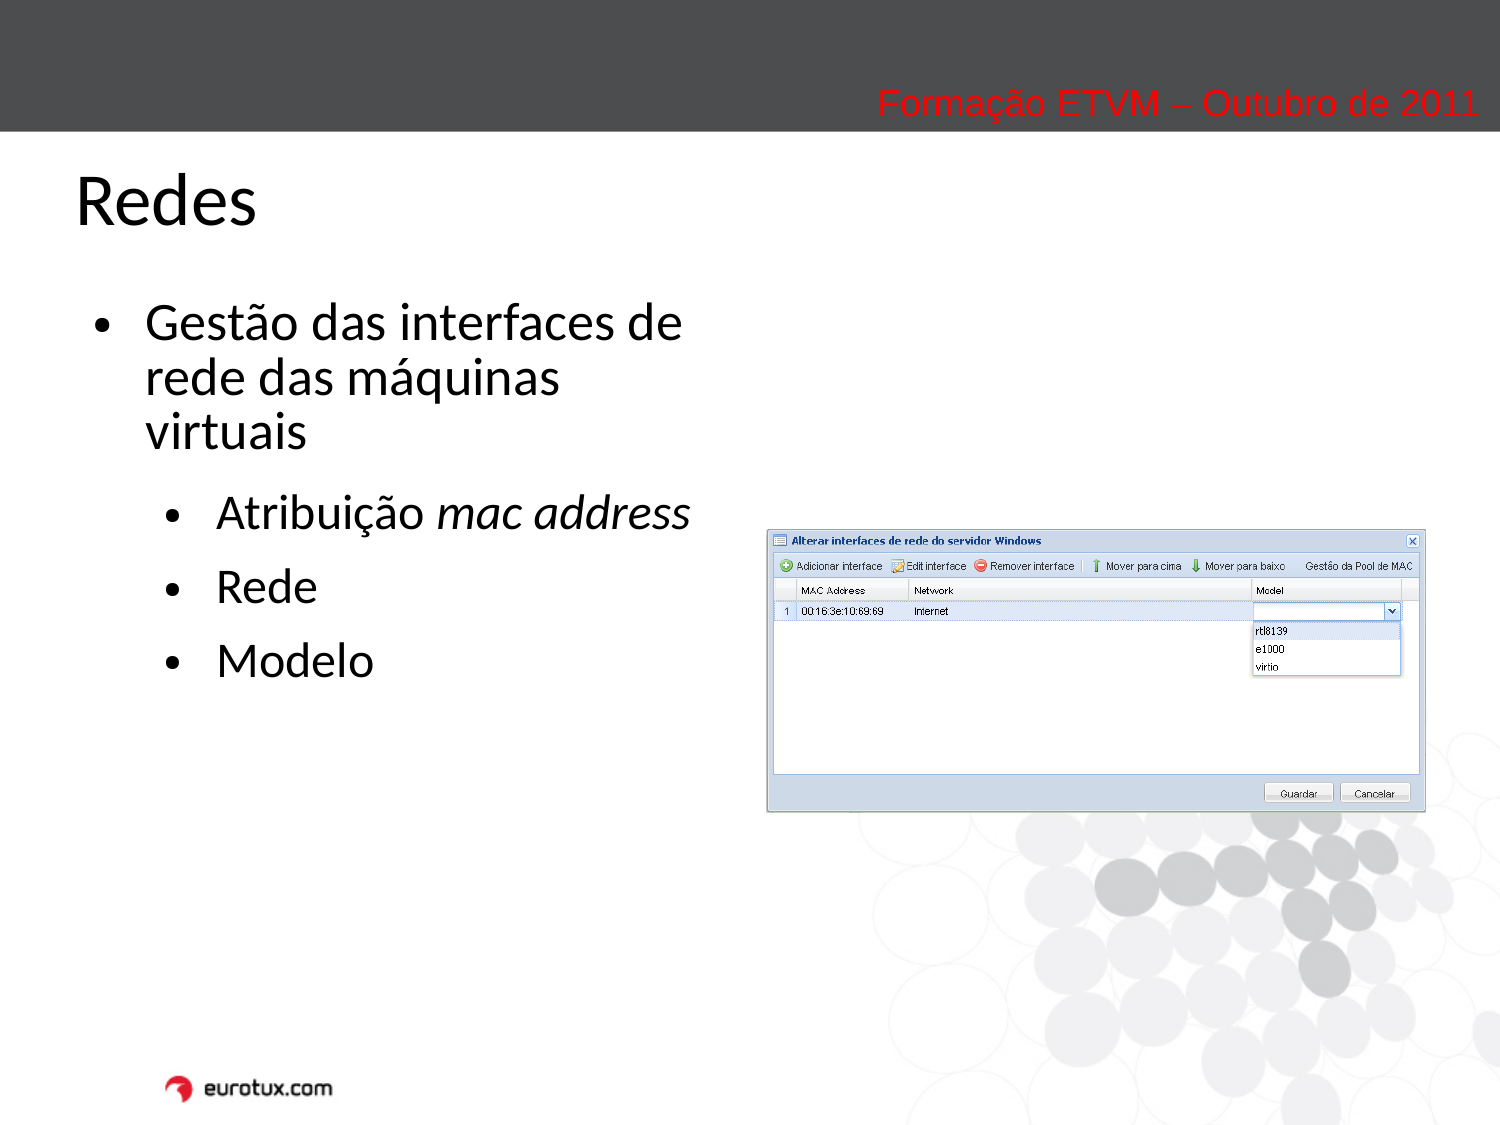

# Redes
Gestão das interfaces de rede das máquinas virtuais
Atribuição mac address
Rede
Modelo